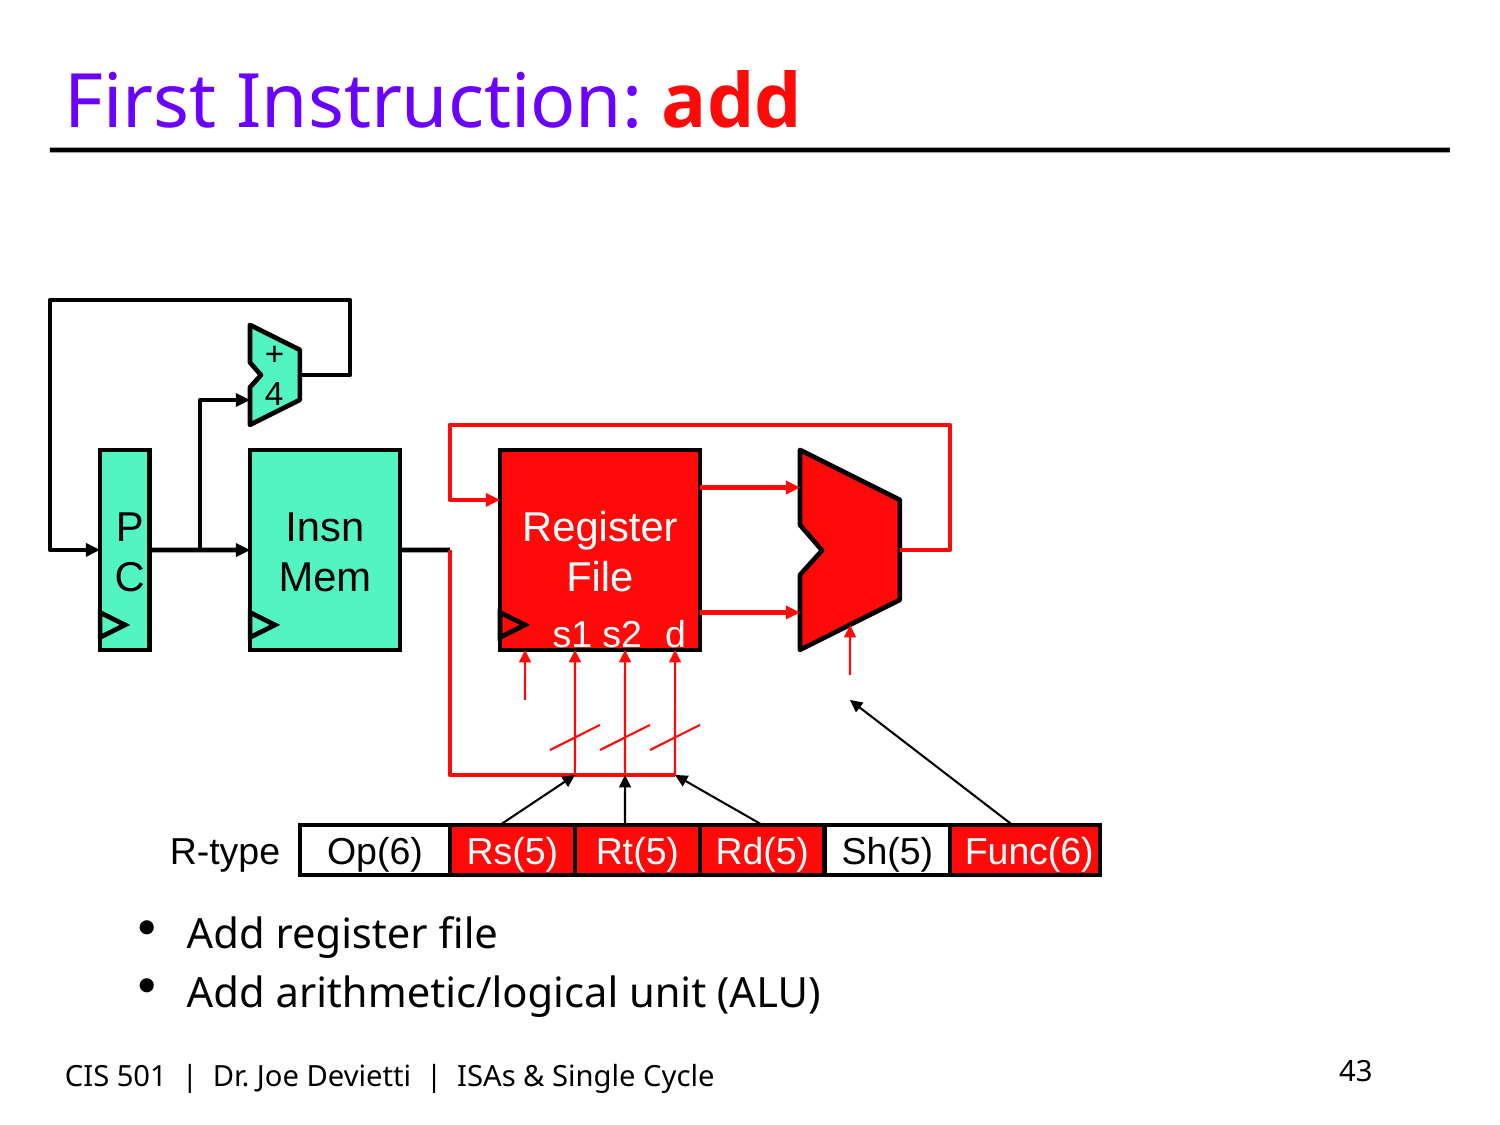

First Instruction: add
+
4
P
C
Insn
Mem
Register
File
s1
s2
d
R-type
Op(6)
Rs(5)
Rt(5)
Rd(5)
Sh(5)
Func(6)
Add register file
Add arithmetic/logical unit (ALU)
CIS 501 | Dr. Joe Devietti | ISAs & Single Cycle